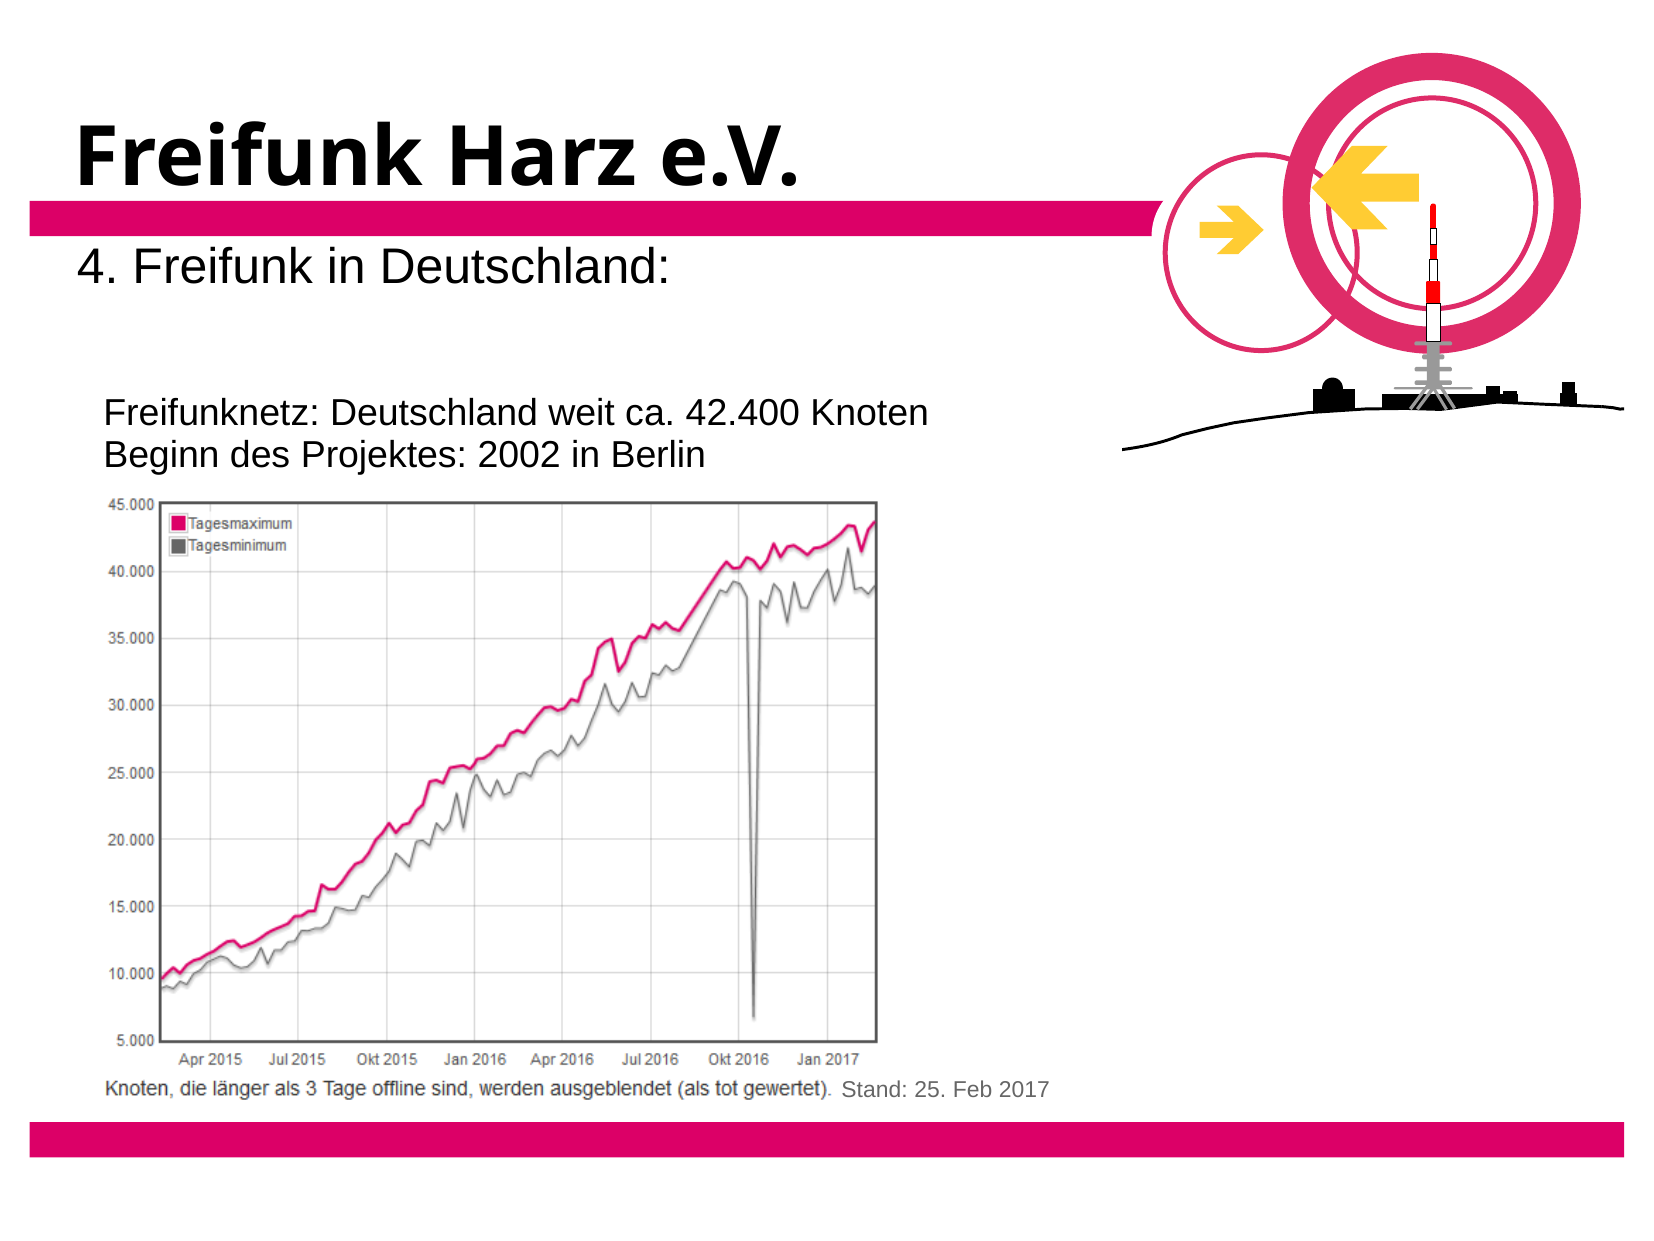

# 4. Freifunk in Deutschland:
Freifunknetz: Deutschland weit ca. 42.400 Knoten
Beginn des Projektes: 2002 in Berlin
Stand: 25. Feb 2017